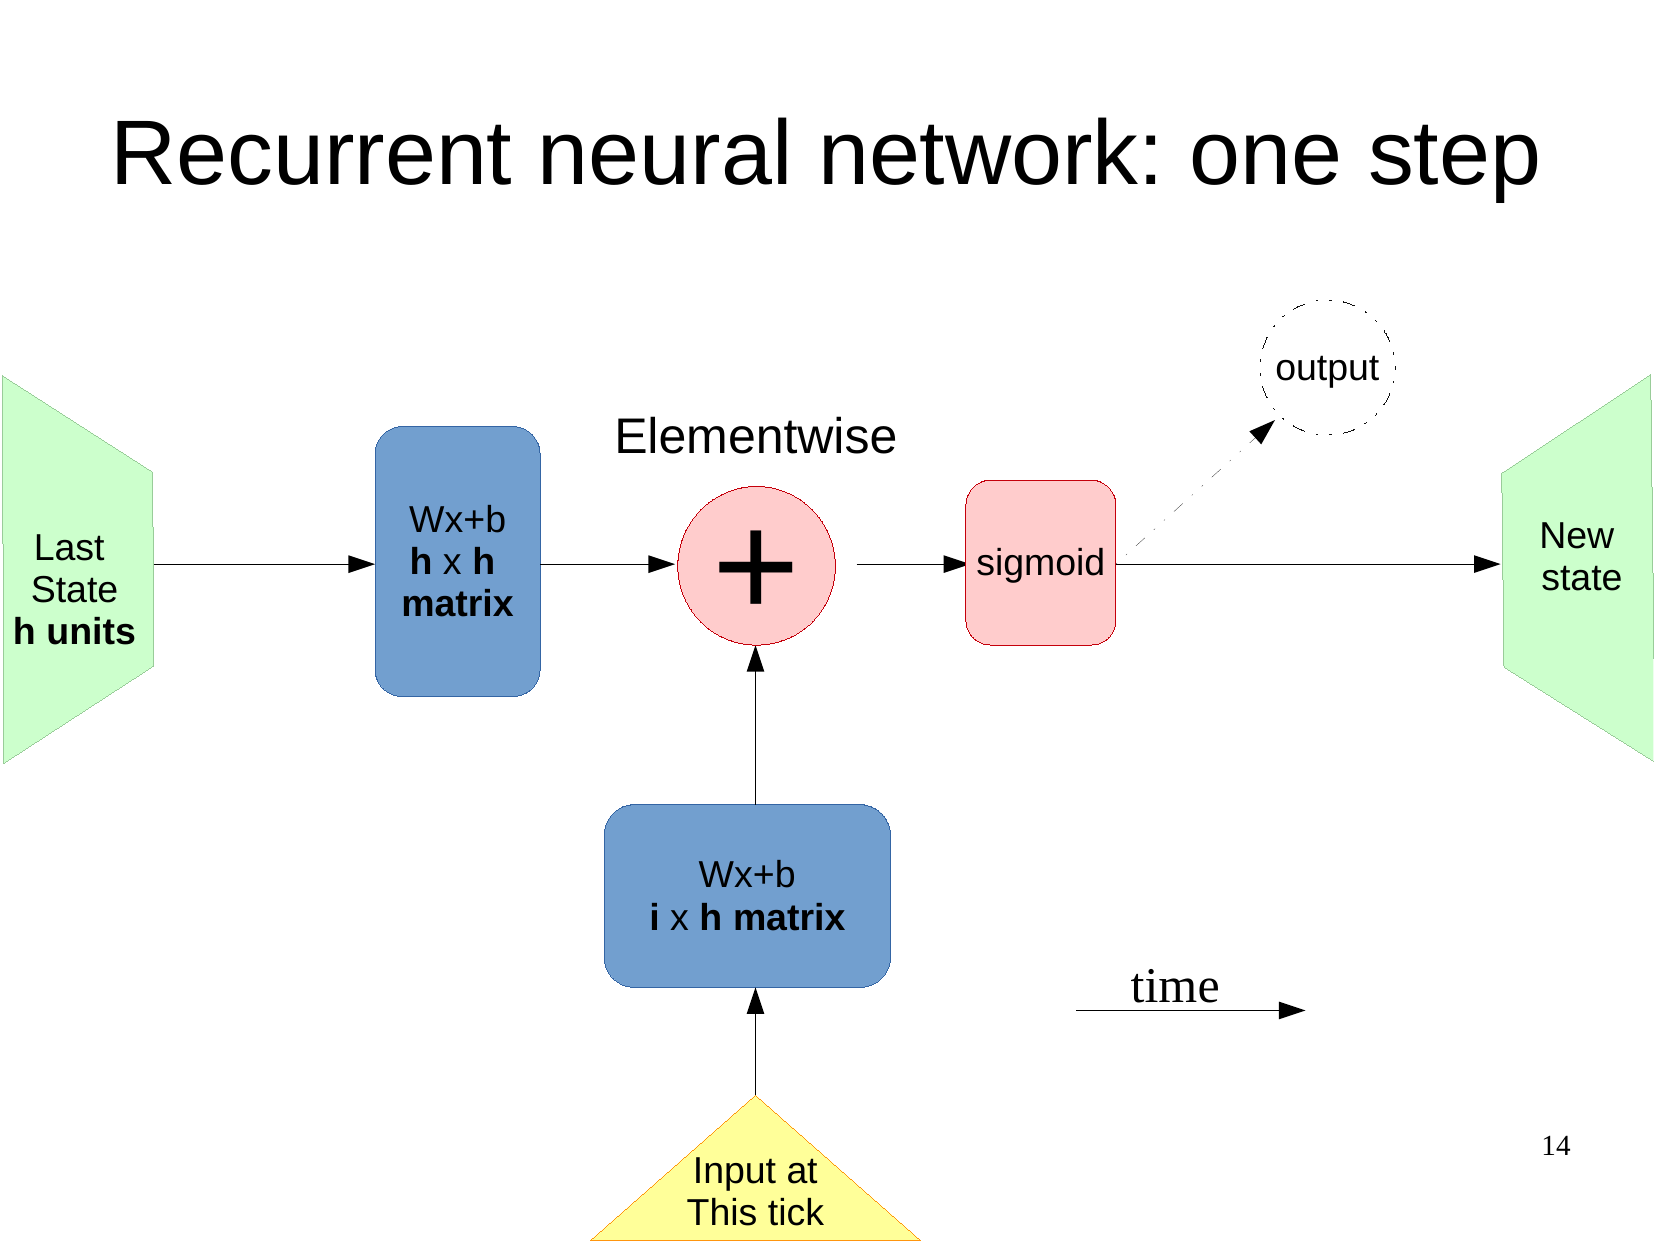

# Recurrent neural network: one step
output
Elementwise
Wx+b
h x h
matrix
sigmoid
+
New
state
Last
 State
 h units
Wx+b
i x h matrix
time
Input at
This tick
14